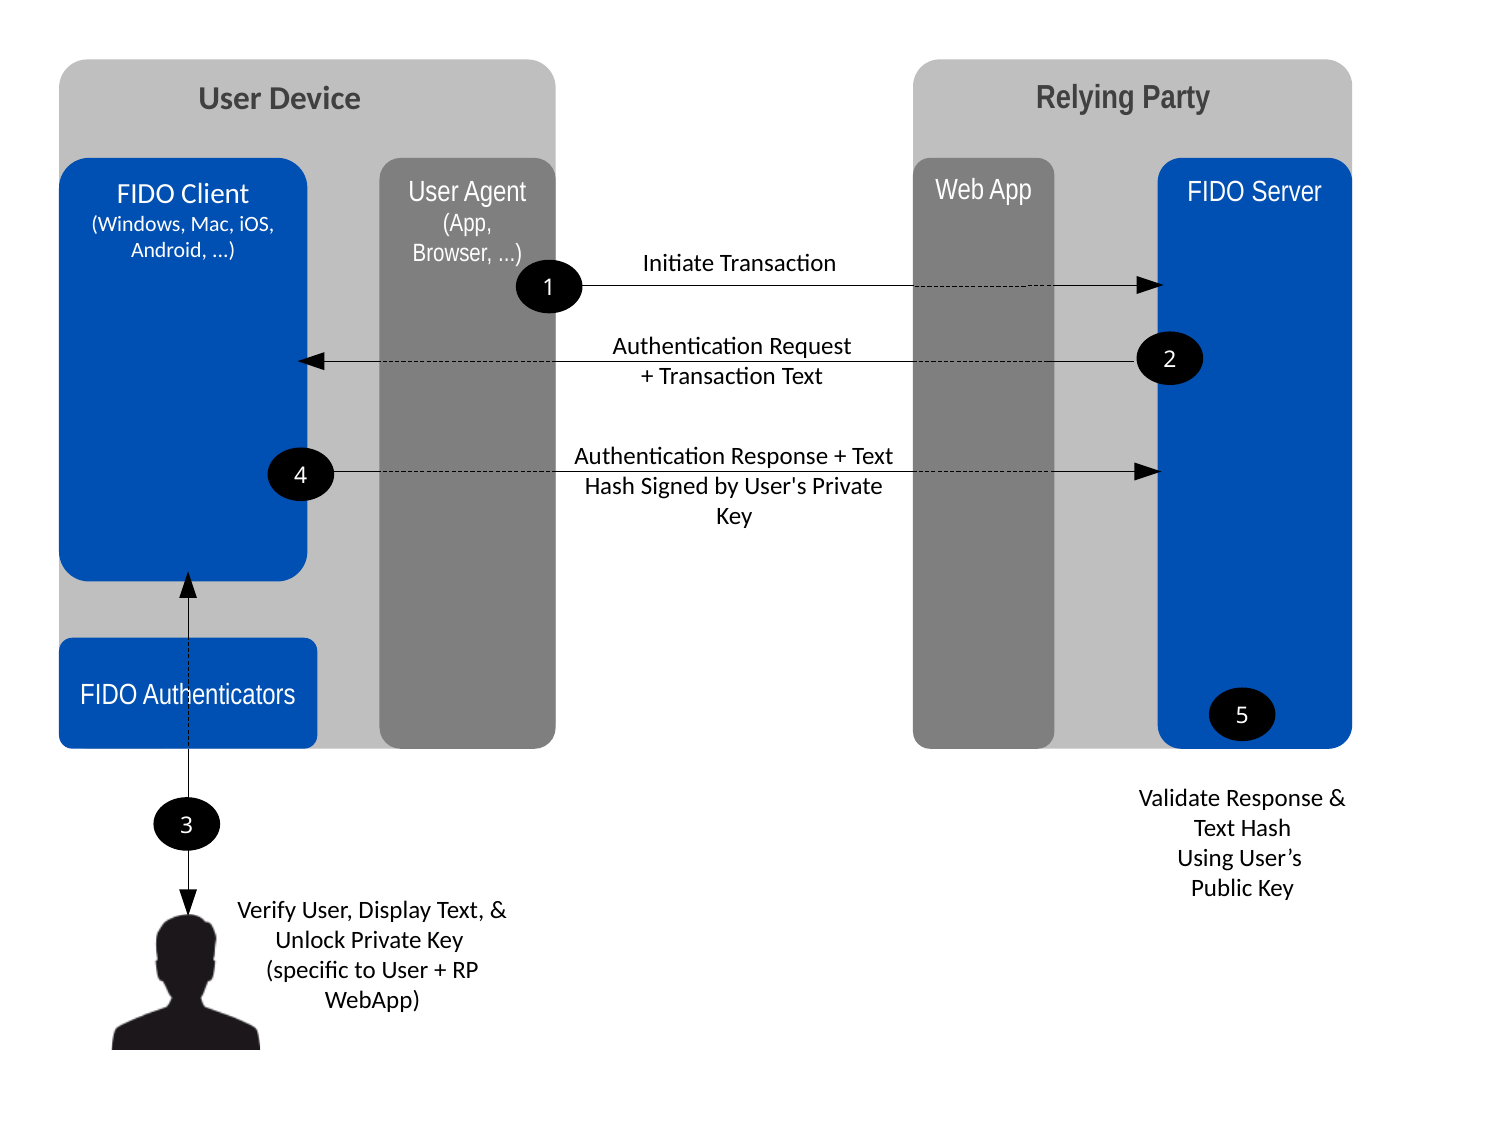

Relying Party
User Device
FIDO Client
(Windows, Mac, iOS, Android, ...)
User Agent (App, Browser, ...)
Web App
FIDO Server
Initiate Transaction
1
Authentication Request
+ Transaction Text
2
Authentication Response + Text Hash Signed by User's Private Key
4
FIDO Authenticators
5
Validate Response & Text Hash
Using User’s
Public Key
3
Verify User, Display Text, & Unlock Private Key
(specific to User + RP WebApp)